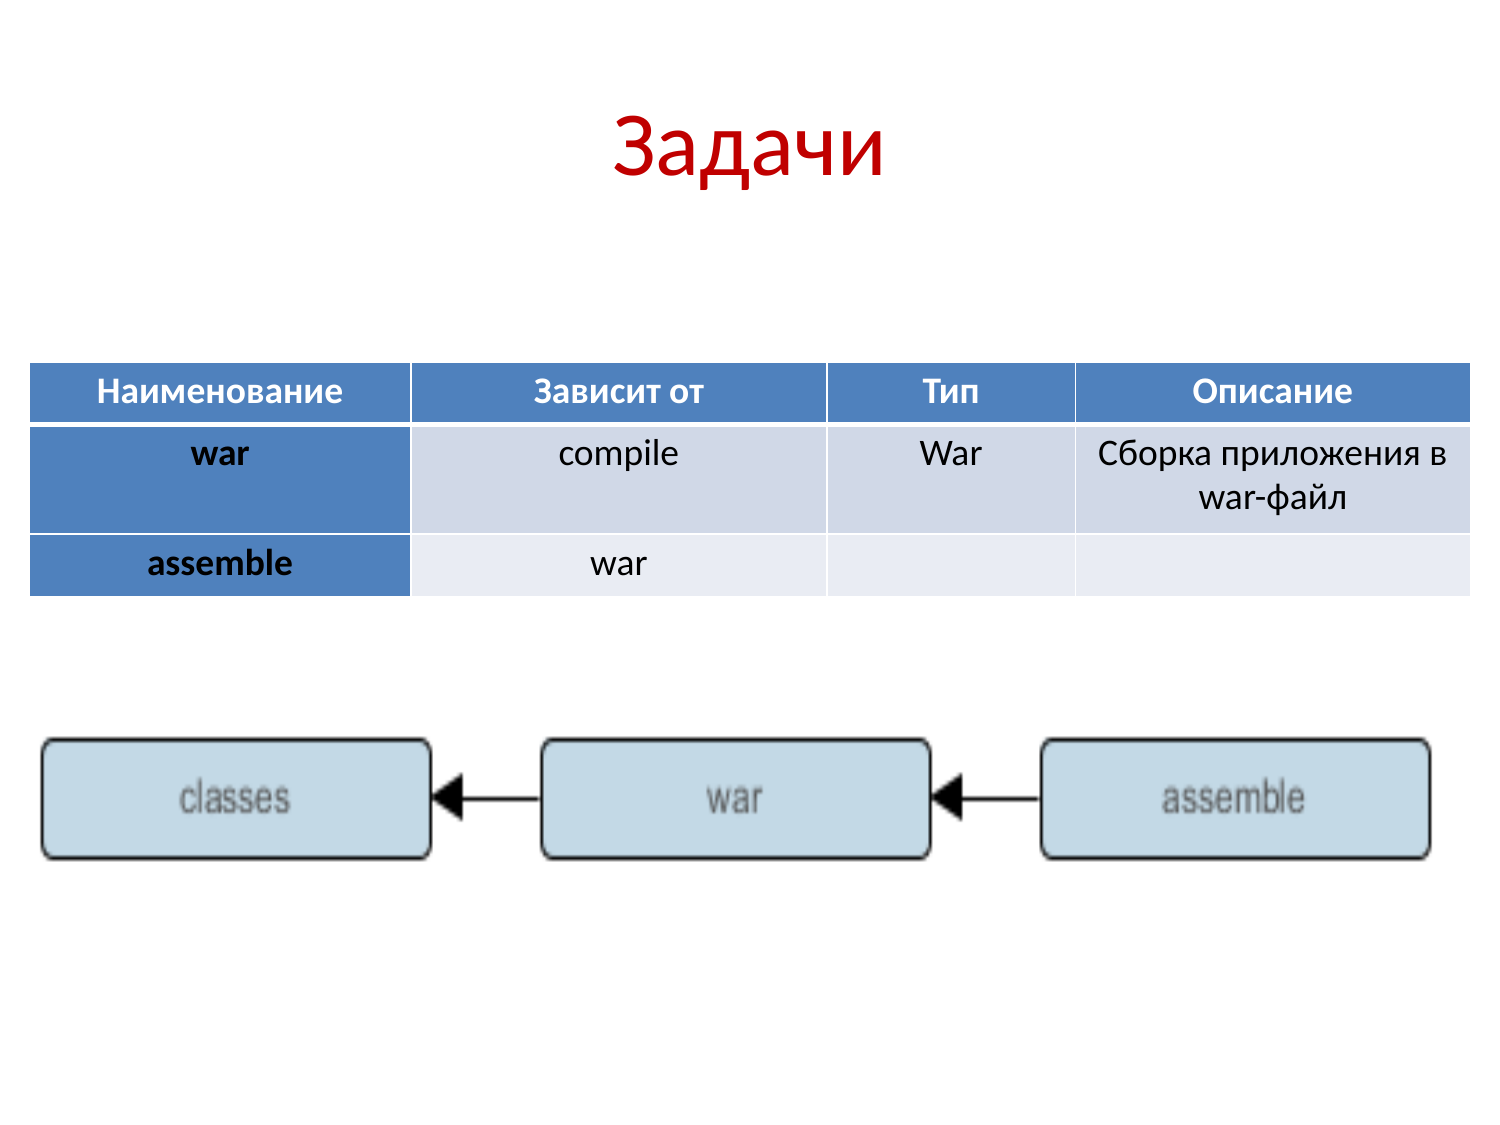

# Задачи
| Наименование | Зависит от | Тип | Описание |
| --- | --- | --- | --- |
| war | compile | War | Сборка приложения в war-файл |
| assemble | war | | |